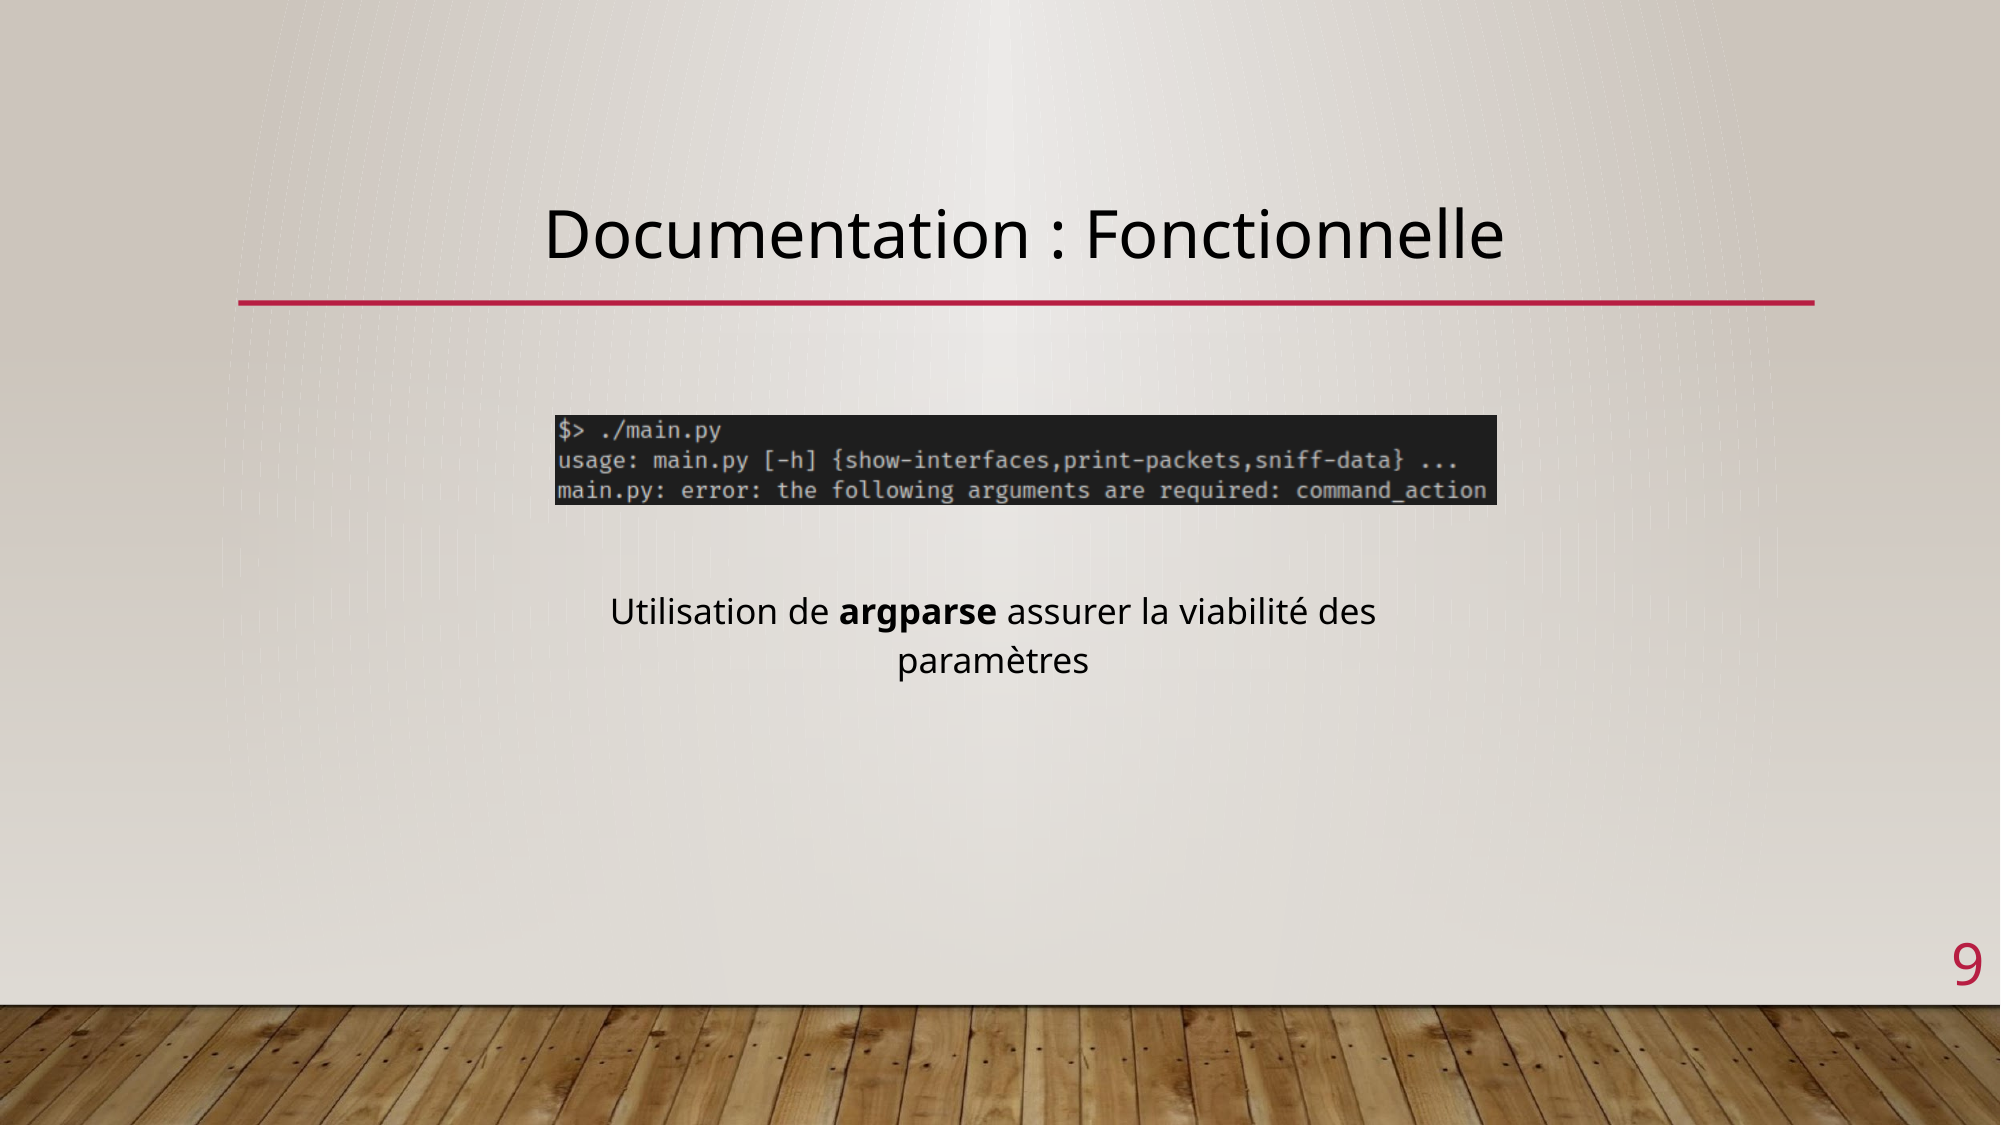

# Documentation : Fonctionnelle
Utilisation de argparse assurer la viabilité des paramètres